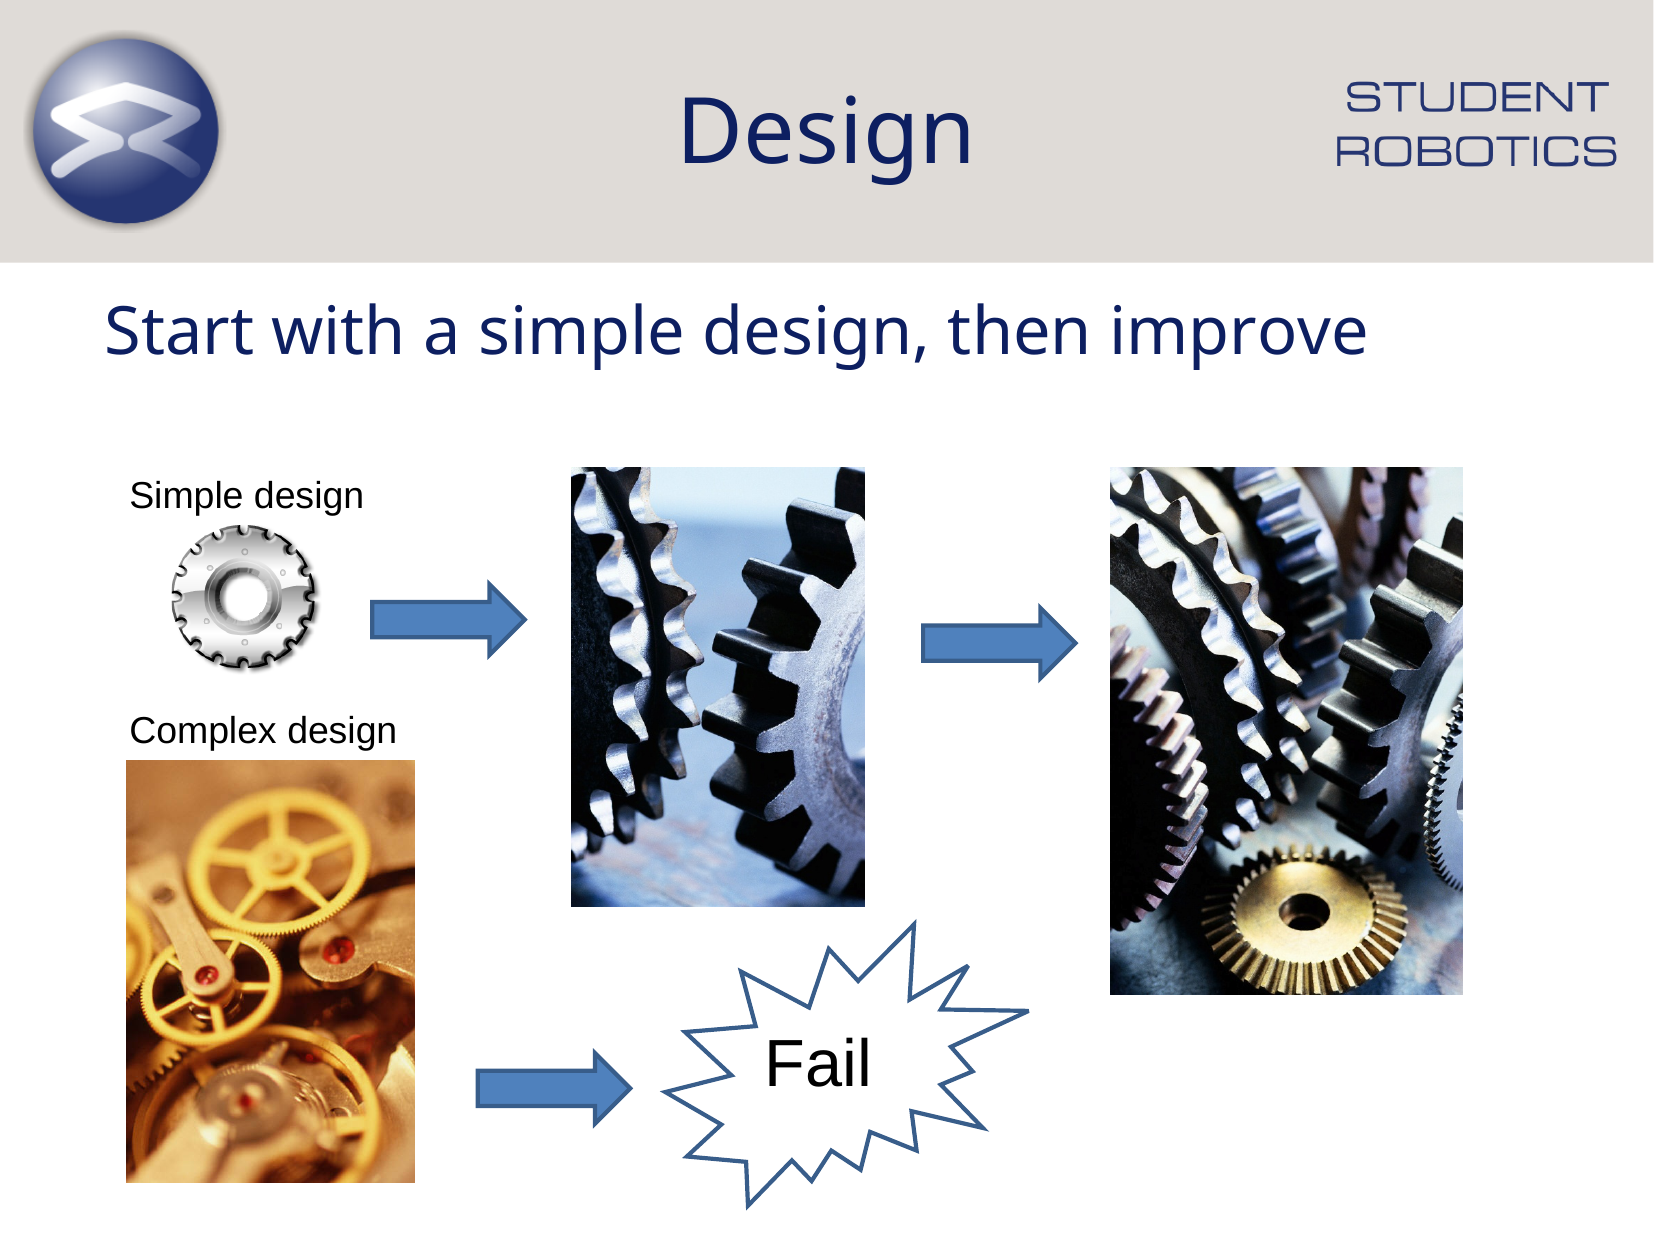

# Design
Start with a simple design, then improve
Simple design
Complex design
Fail